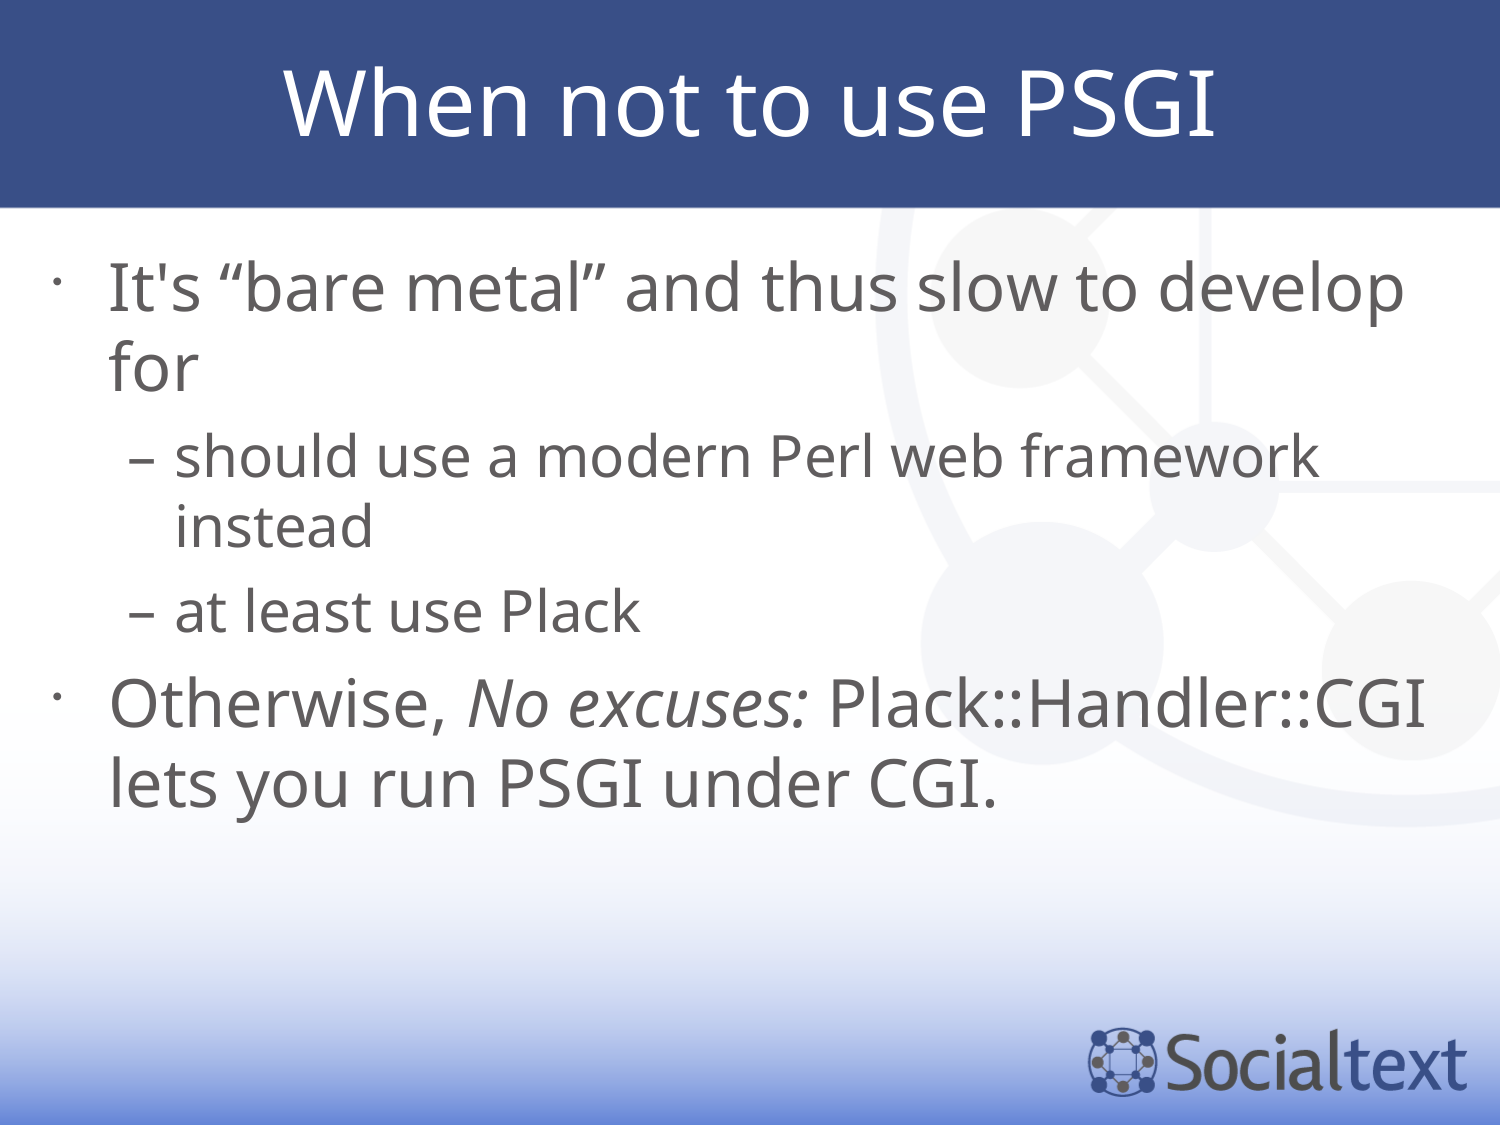

# When not to use PSGI
It's “bare metal” and thus slow to develop for
should use a modern Perl web framework instead
at least use Plack
Otherwise, No excuses: Plack::Handler::CGI lets you run PSGI under CGI.